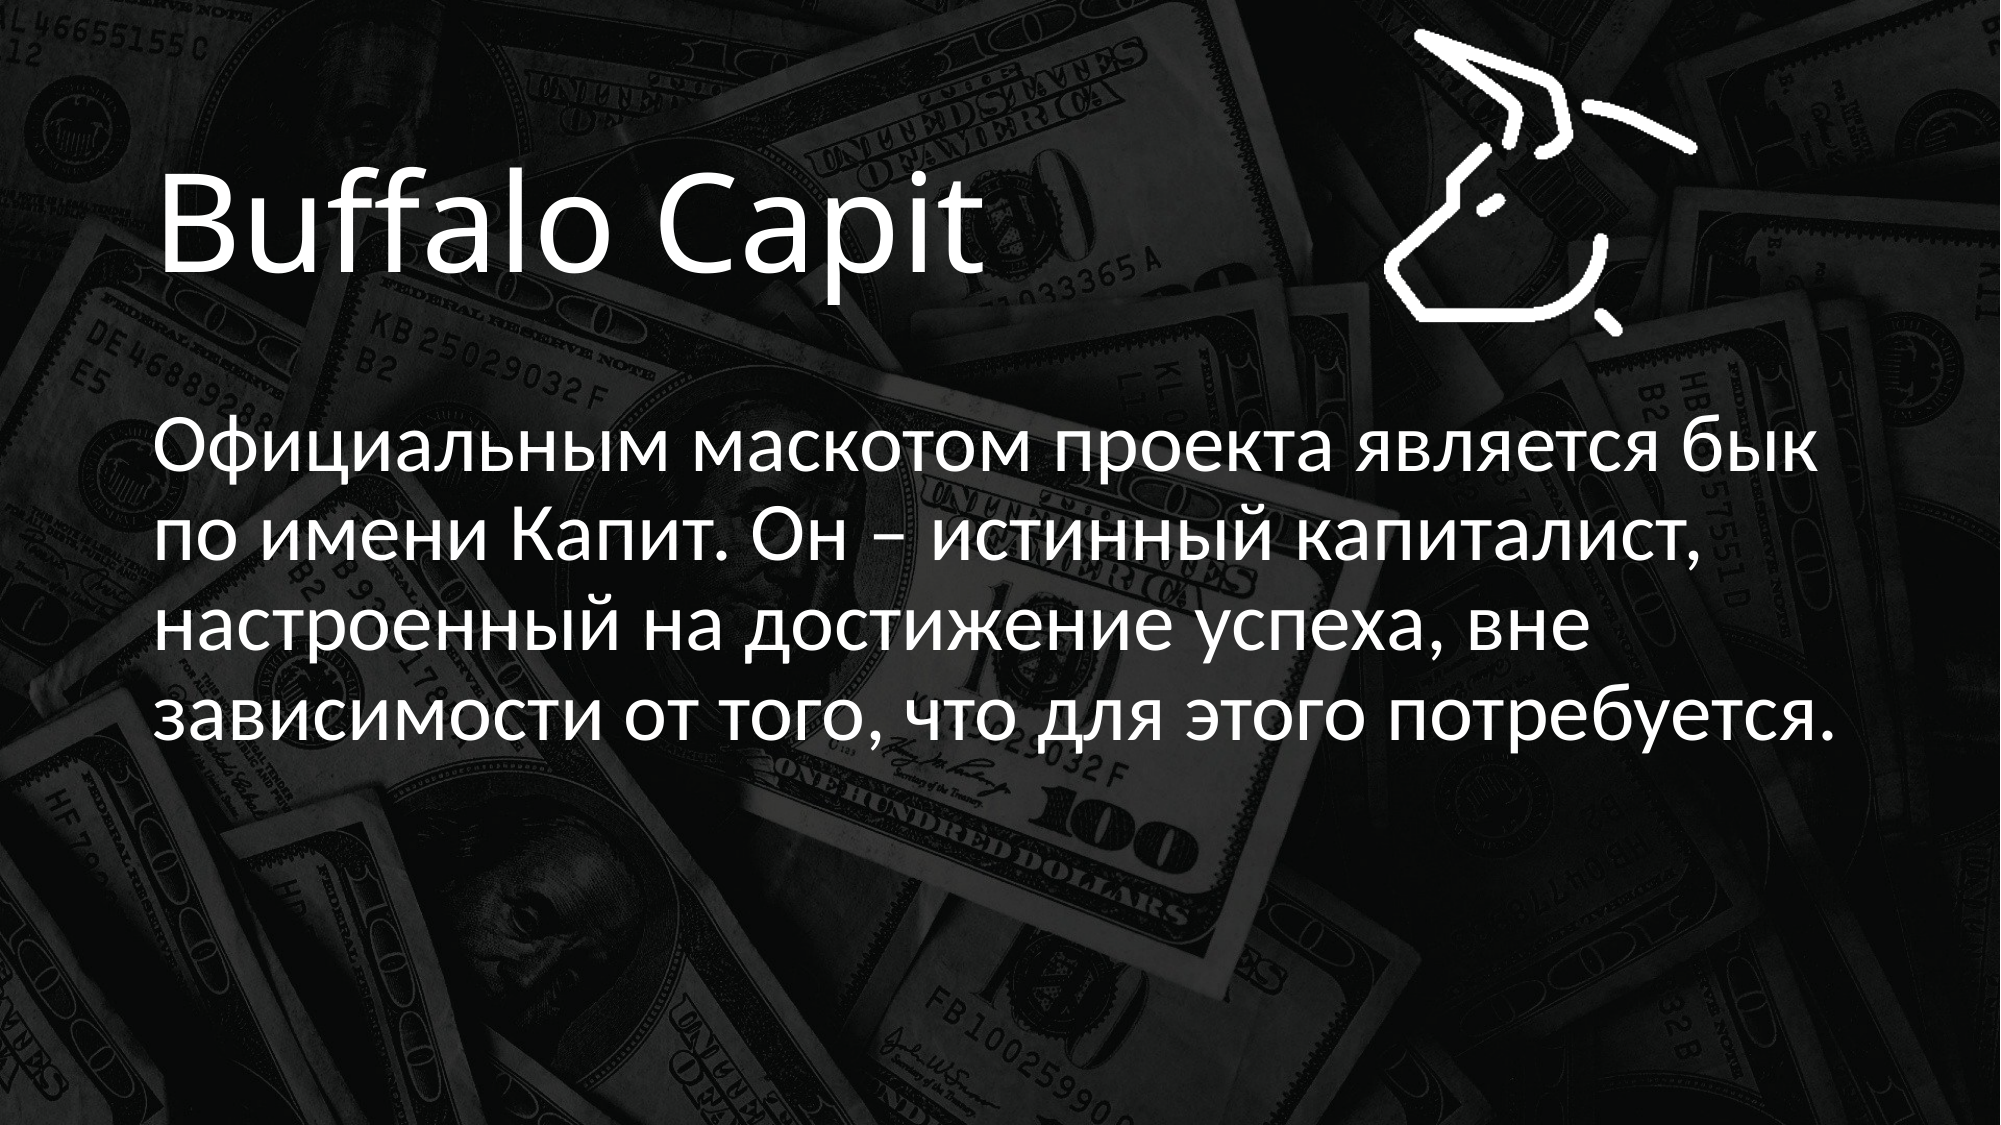

# Buffalo Capit
Официальным маскотом проекта является бык по имени Капит. Он – истинный капиталист, настроенный на достижение успеха, вне зависимости от того, что для этого потребуется.